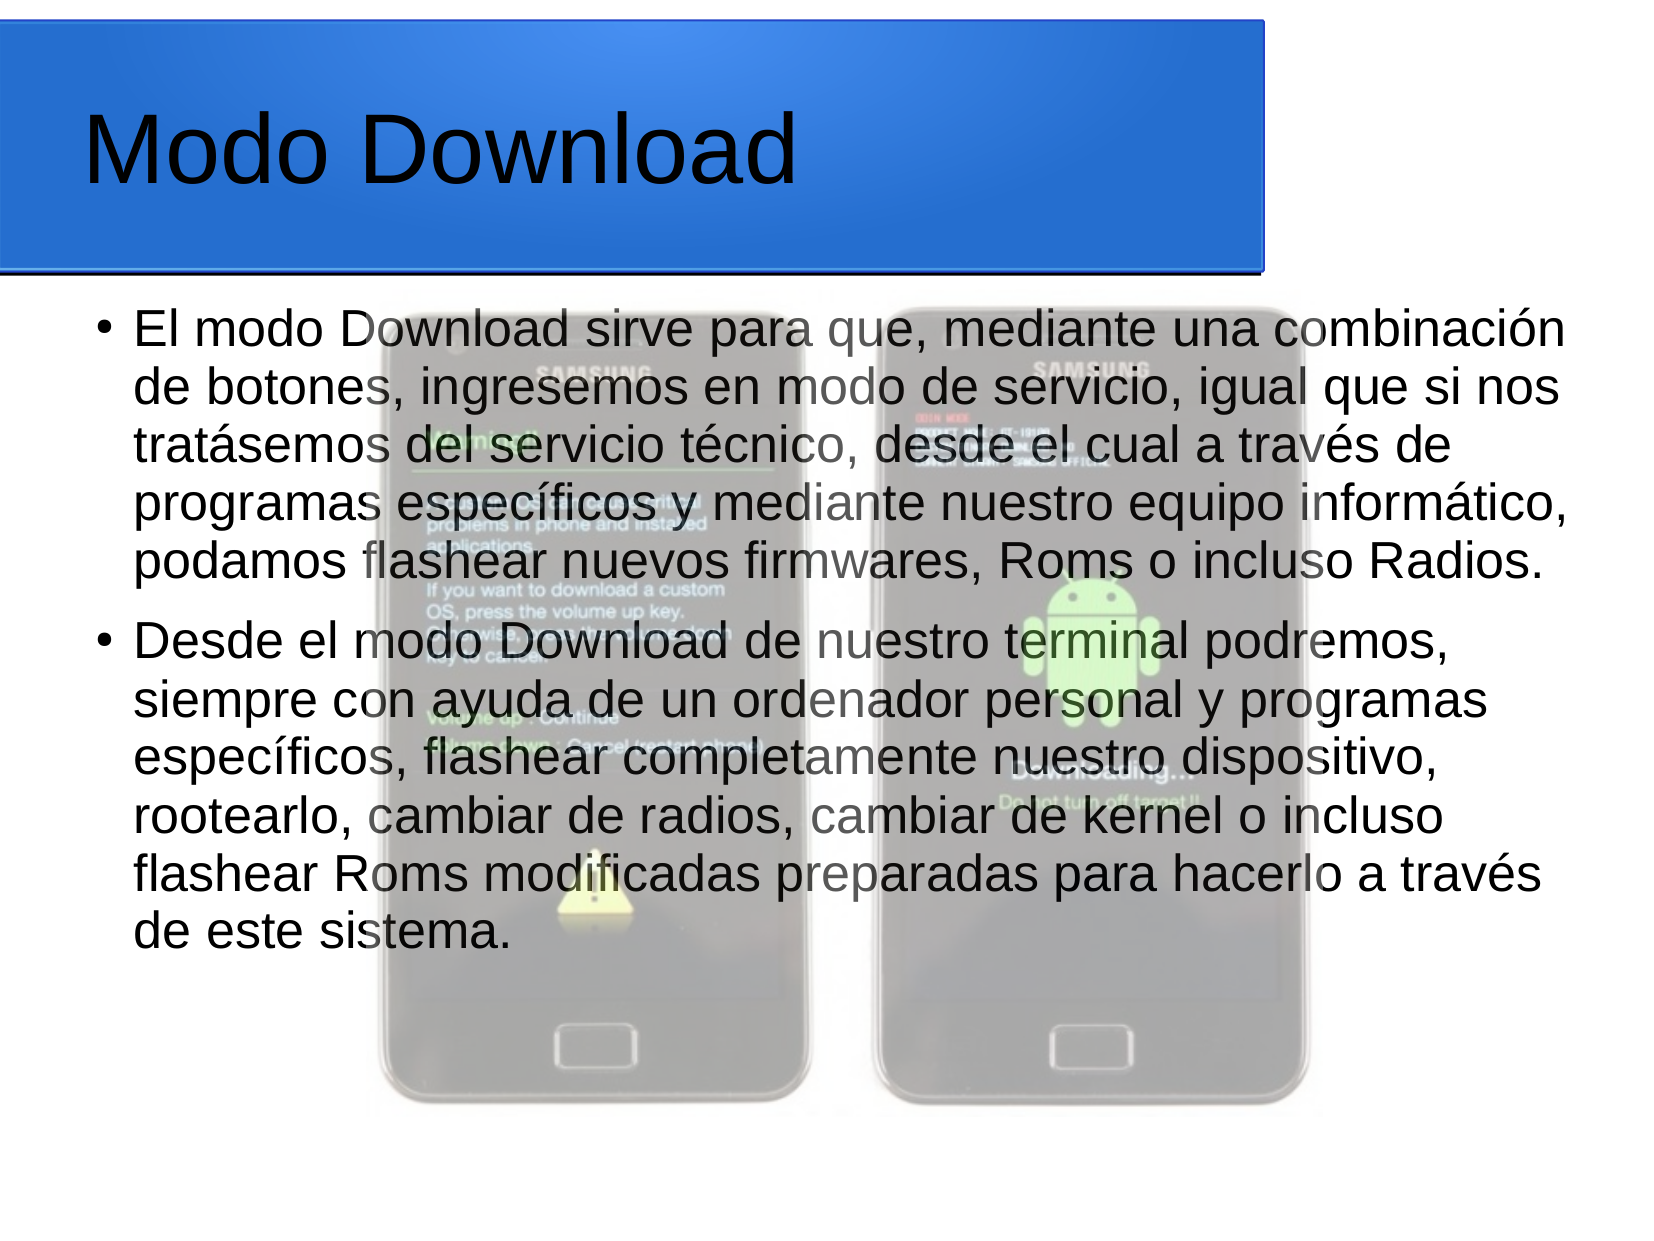

# Modo Download
El modo Download sirve para que, mediante una combinación de botones, ingresemos en modo de servicio, igual que si nos tratásemos del servicio técnico, desde el cual a través de programas específicos y mediante nuestro equipo informático, podamos flashear nuevos firmwares, Roms o incluso Radios.
Desde el modo Download de nuestro terminal podremos, siempre con ayuda de un ordenador personal y programas específicos, flashear completamente nuestro dispositivo, rootearlo, cambiar de radios, cambiar de kernel o incluso flashear Roms modificadas preparadas para hacerlo a través de este sistema.